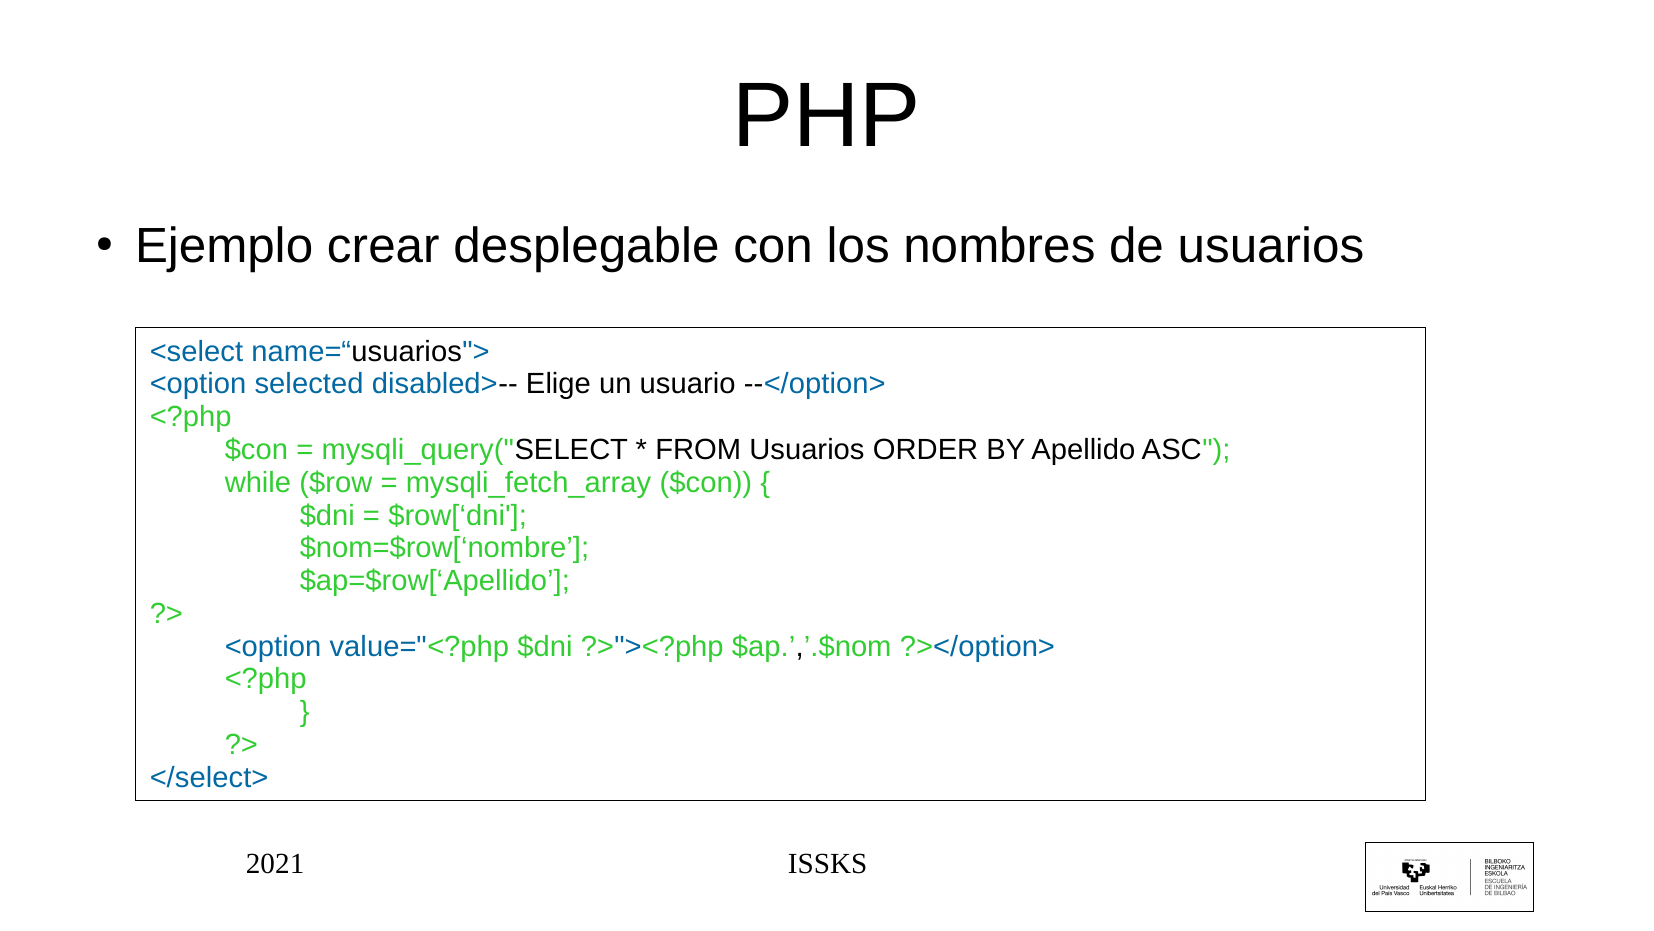

# PHP
Ejemplo crear desplegable con los nombres de usuarios
<select name=“usuarios">
<option selected disabled>-- Elige un usuario --</option>
<?php
	$con = mysqli_query("SELECT * FROM Usuarios ORDER BY Apellido ASC");
	while ($row = mysqli_fetch_array ($con)) {
		$dni = $row[‘dni'];
		$nom=$row[‘nombre’];
		$ap=$row[‘Apellido’];
?>
	<option value="<?php $dni ?>"><?php $ap.’,’.$nom ?></option>
	<?php
		}
	?>
</select>